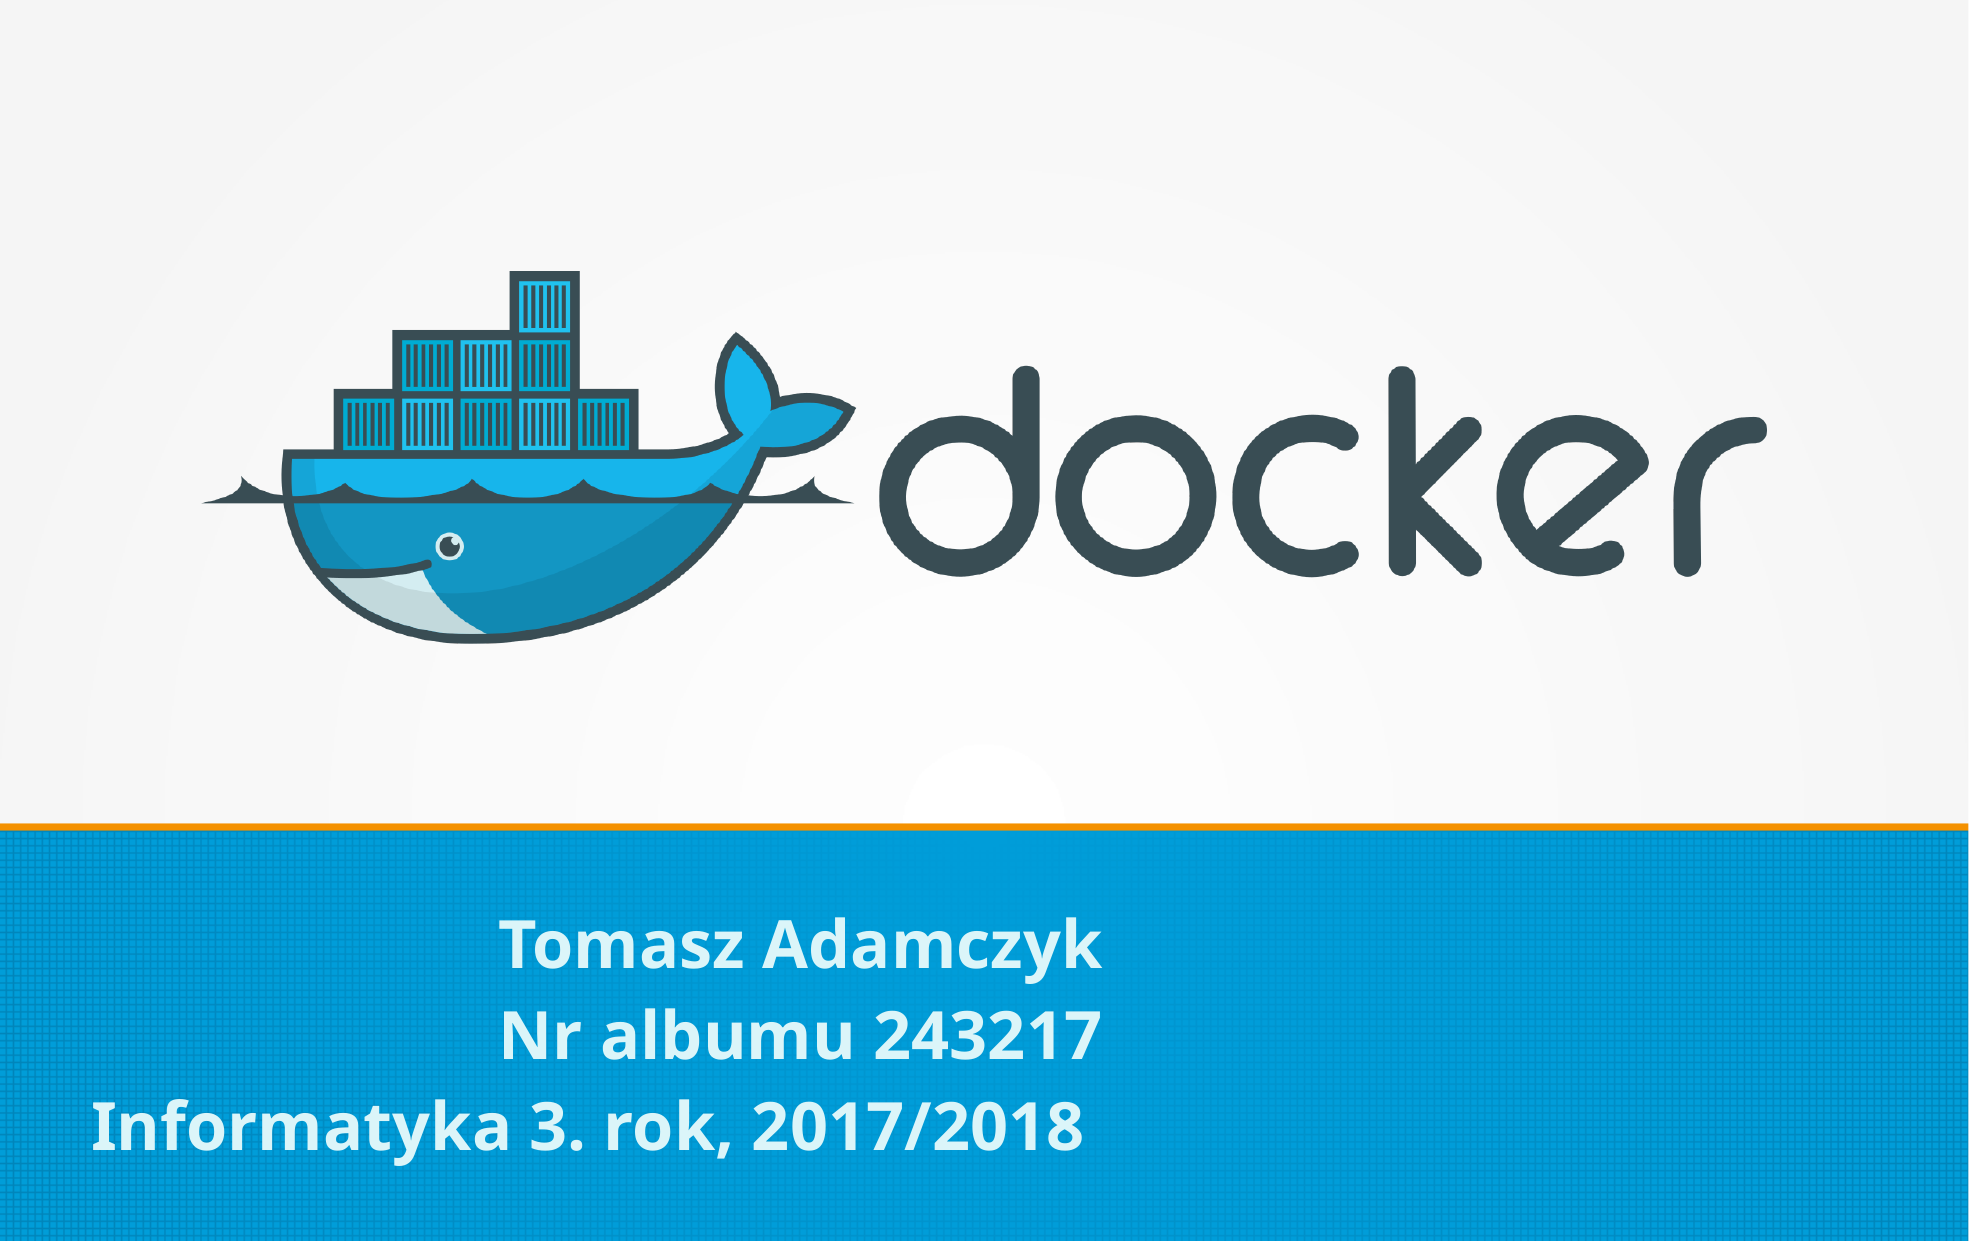

#
Tomasz Adamczyk
Nr albumu 243217
Informatyka 3. rok, 2017/2018